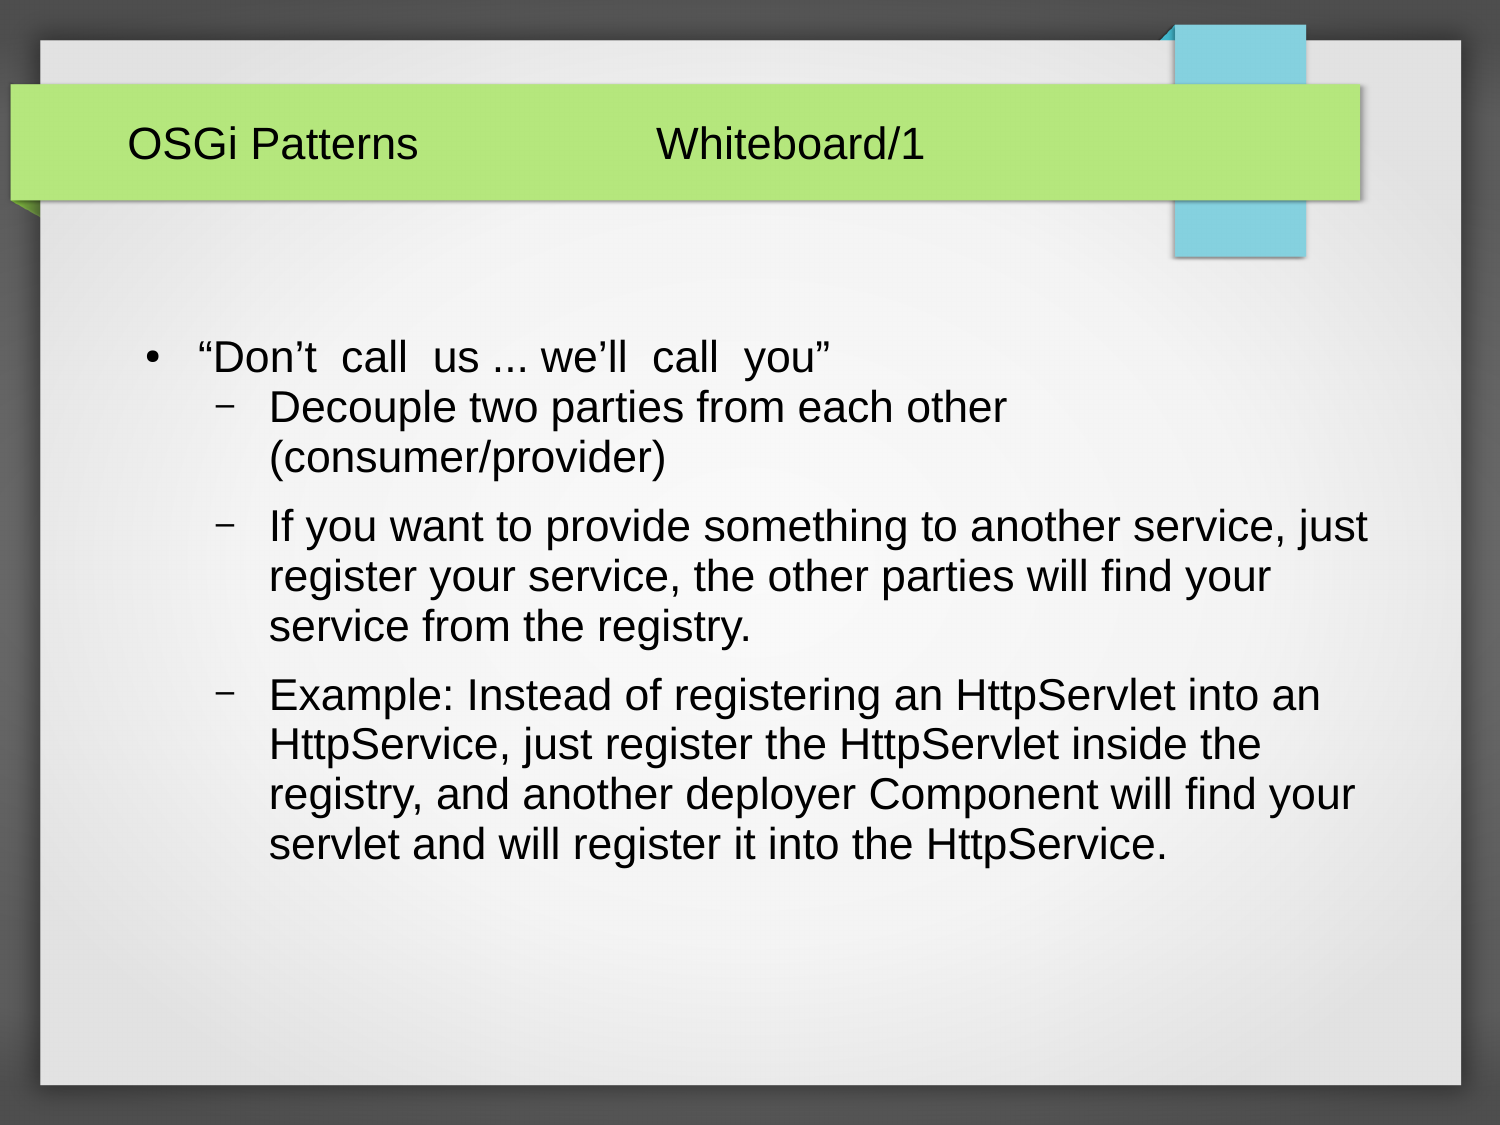

# OSGi Patterns Whiteboard/1
“Don’t call us ... we’ll call you”
Decouple two parties from each other (consumer/provider)
If you want to provide something to another service, just register your service, the other parties will find your service from the registry.
Example: Instead of registering an HttpServlet into an HttpService, just register the HttpServlet inside the registry, and another deployer Component will find your servlet and will register it into the HttpService.